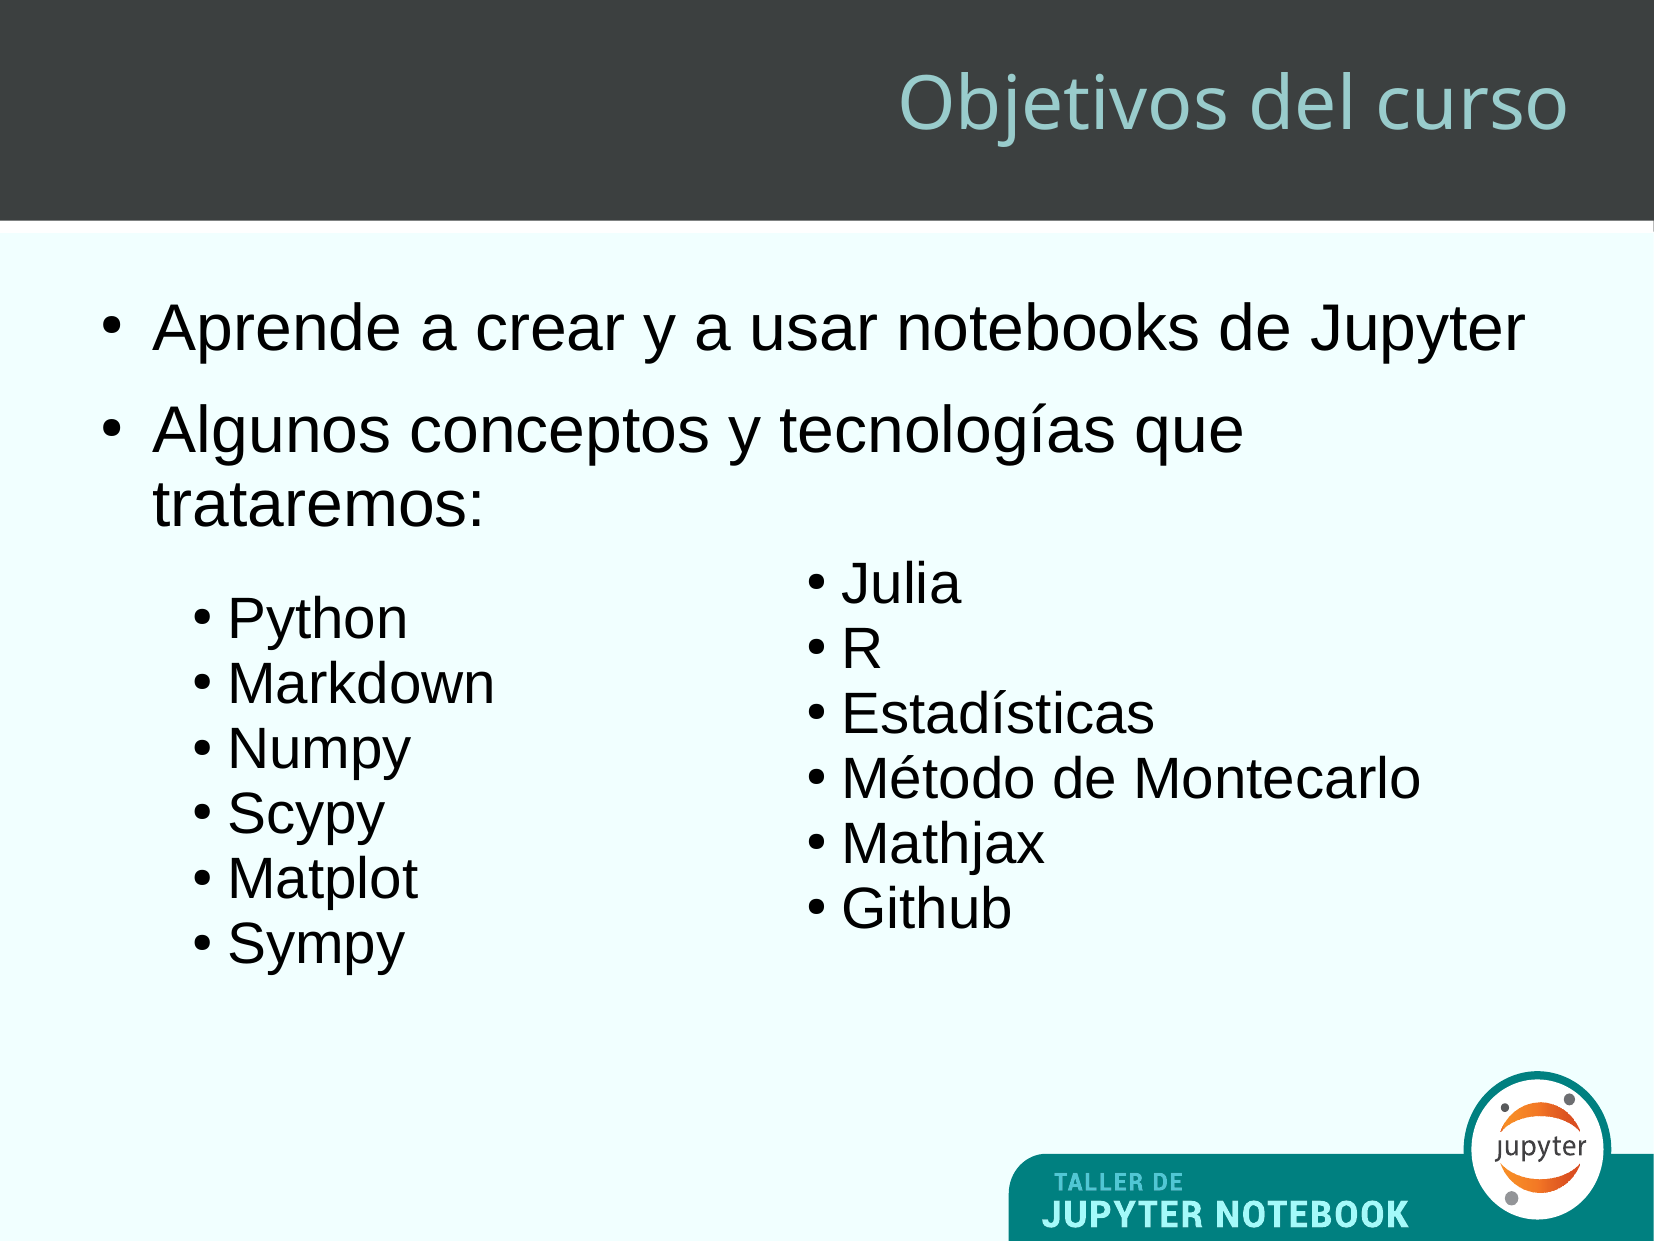

# Objetivos del curso
Aprende a crear y a usar notebooks de Jupyter
Algunos conceptos y tecnologías que trataremos:
Julia
R
Estadísticas
Método de Montecarlo
Mathjax
Github
Python
Markdown
Numpy
Scypy
Matplot
Sympy